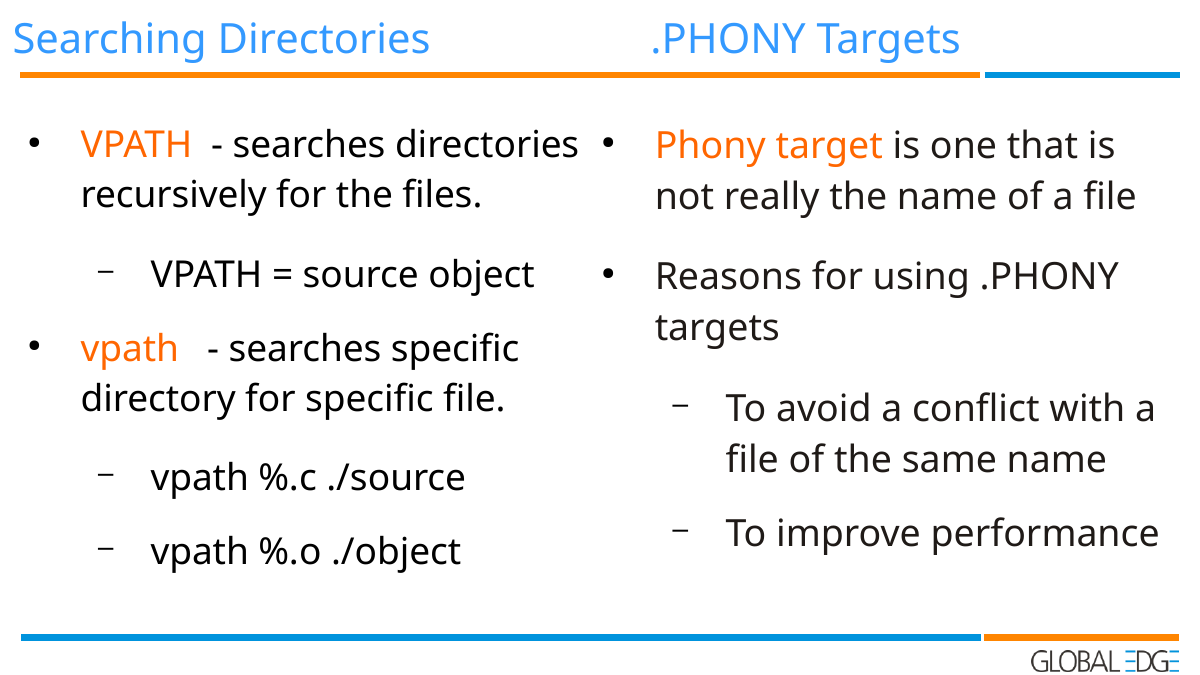

# Searching Directories
.PHONY Targets
VPATH - searches directories recursively for the files.
VPATH = source object
vpath - searches specific directory for specific file.
vpath %.c ./source
vpath %.o ./object
Phony target is one that is not really the name of a file
Reasons for using .PHONY targets
To avoid a conflict with a file of the same name
To improve performance